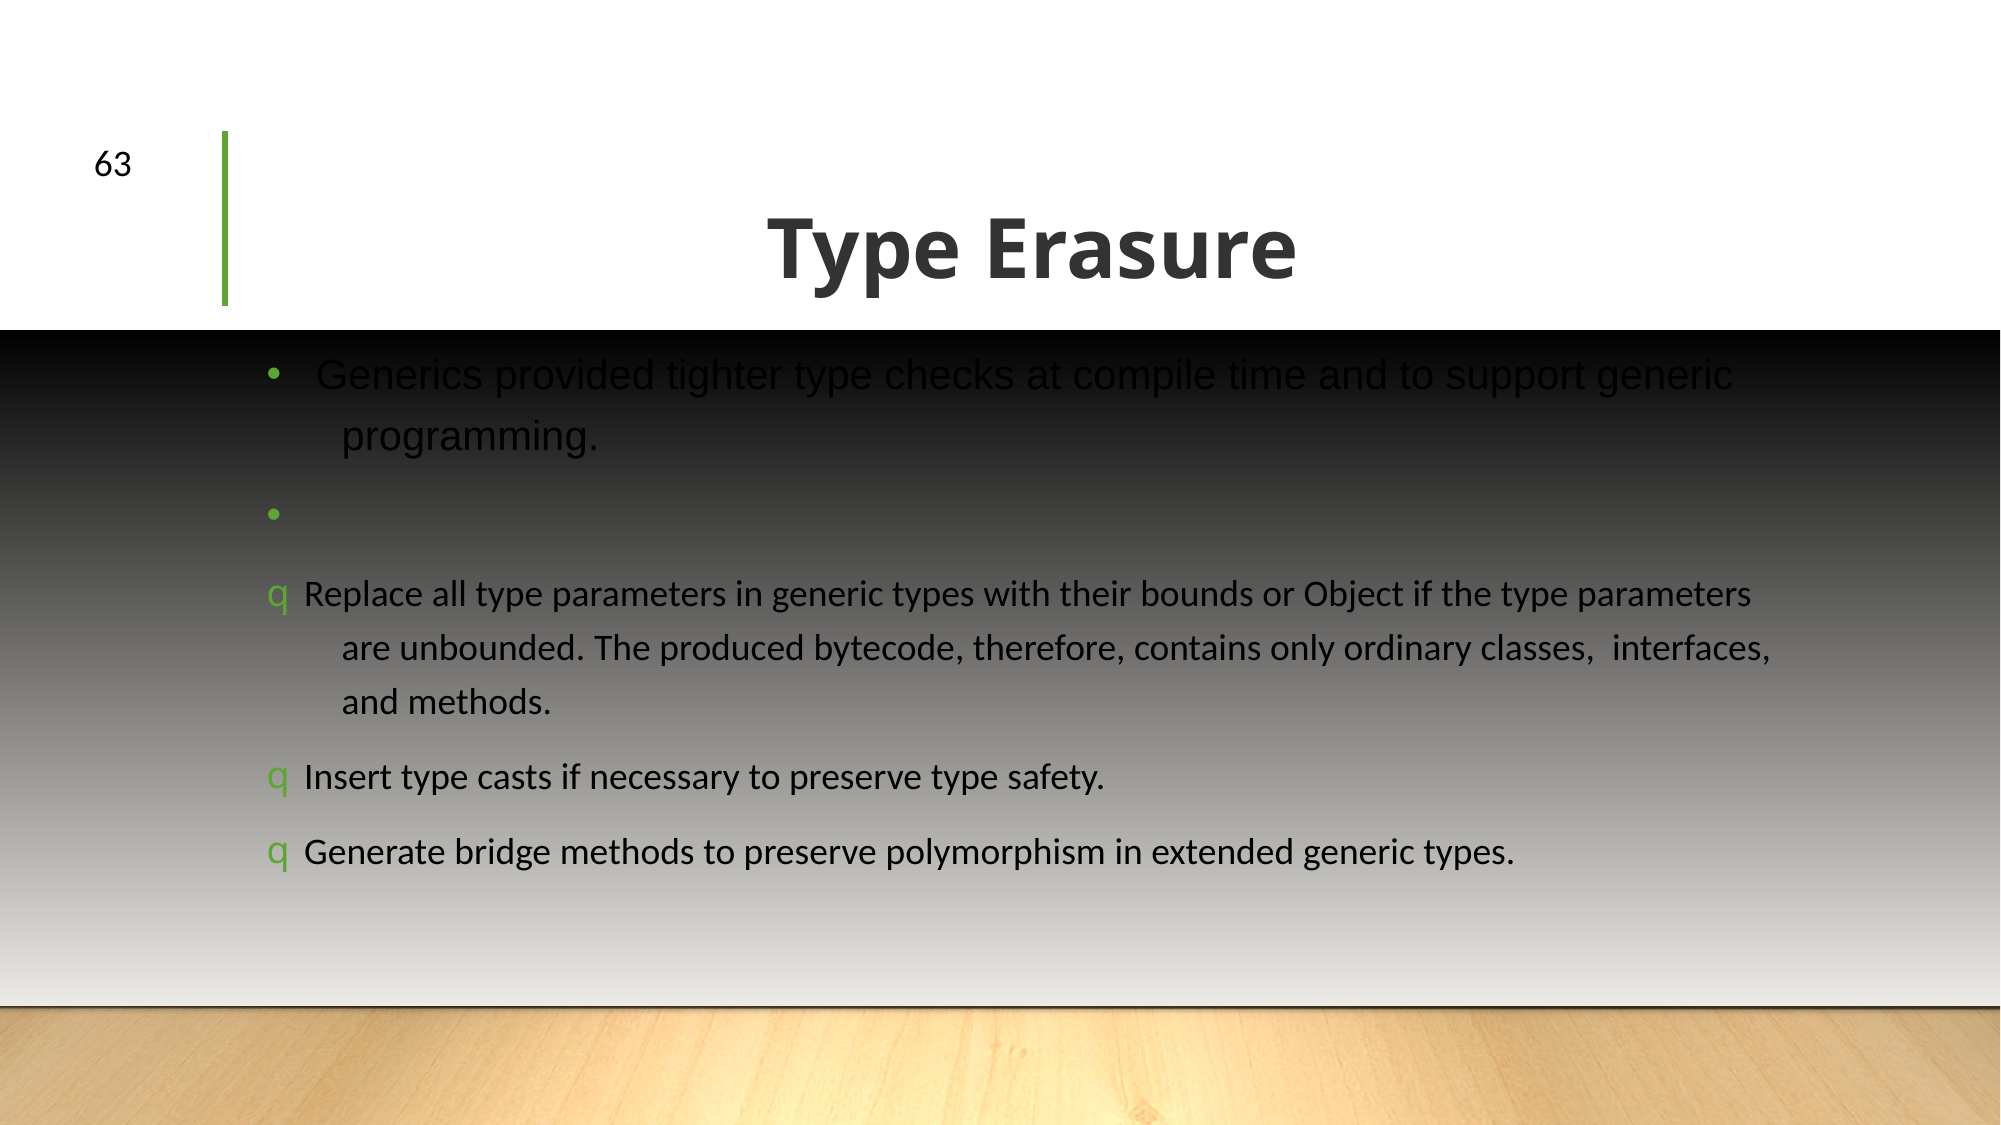

# Type Erasure
 Generics provided tighter type checks at compile time and to support generic programming.
Replace all type parameters in generic types with their bounds or Object if the type parameters are unbounded. The produced bytecode, therefore, contains only ordinary classes, interfaces, and methods.
Insert type casts if necessary to preserve type safety.
Generate bridge methods to preserve polymorphism in extended generic types.